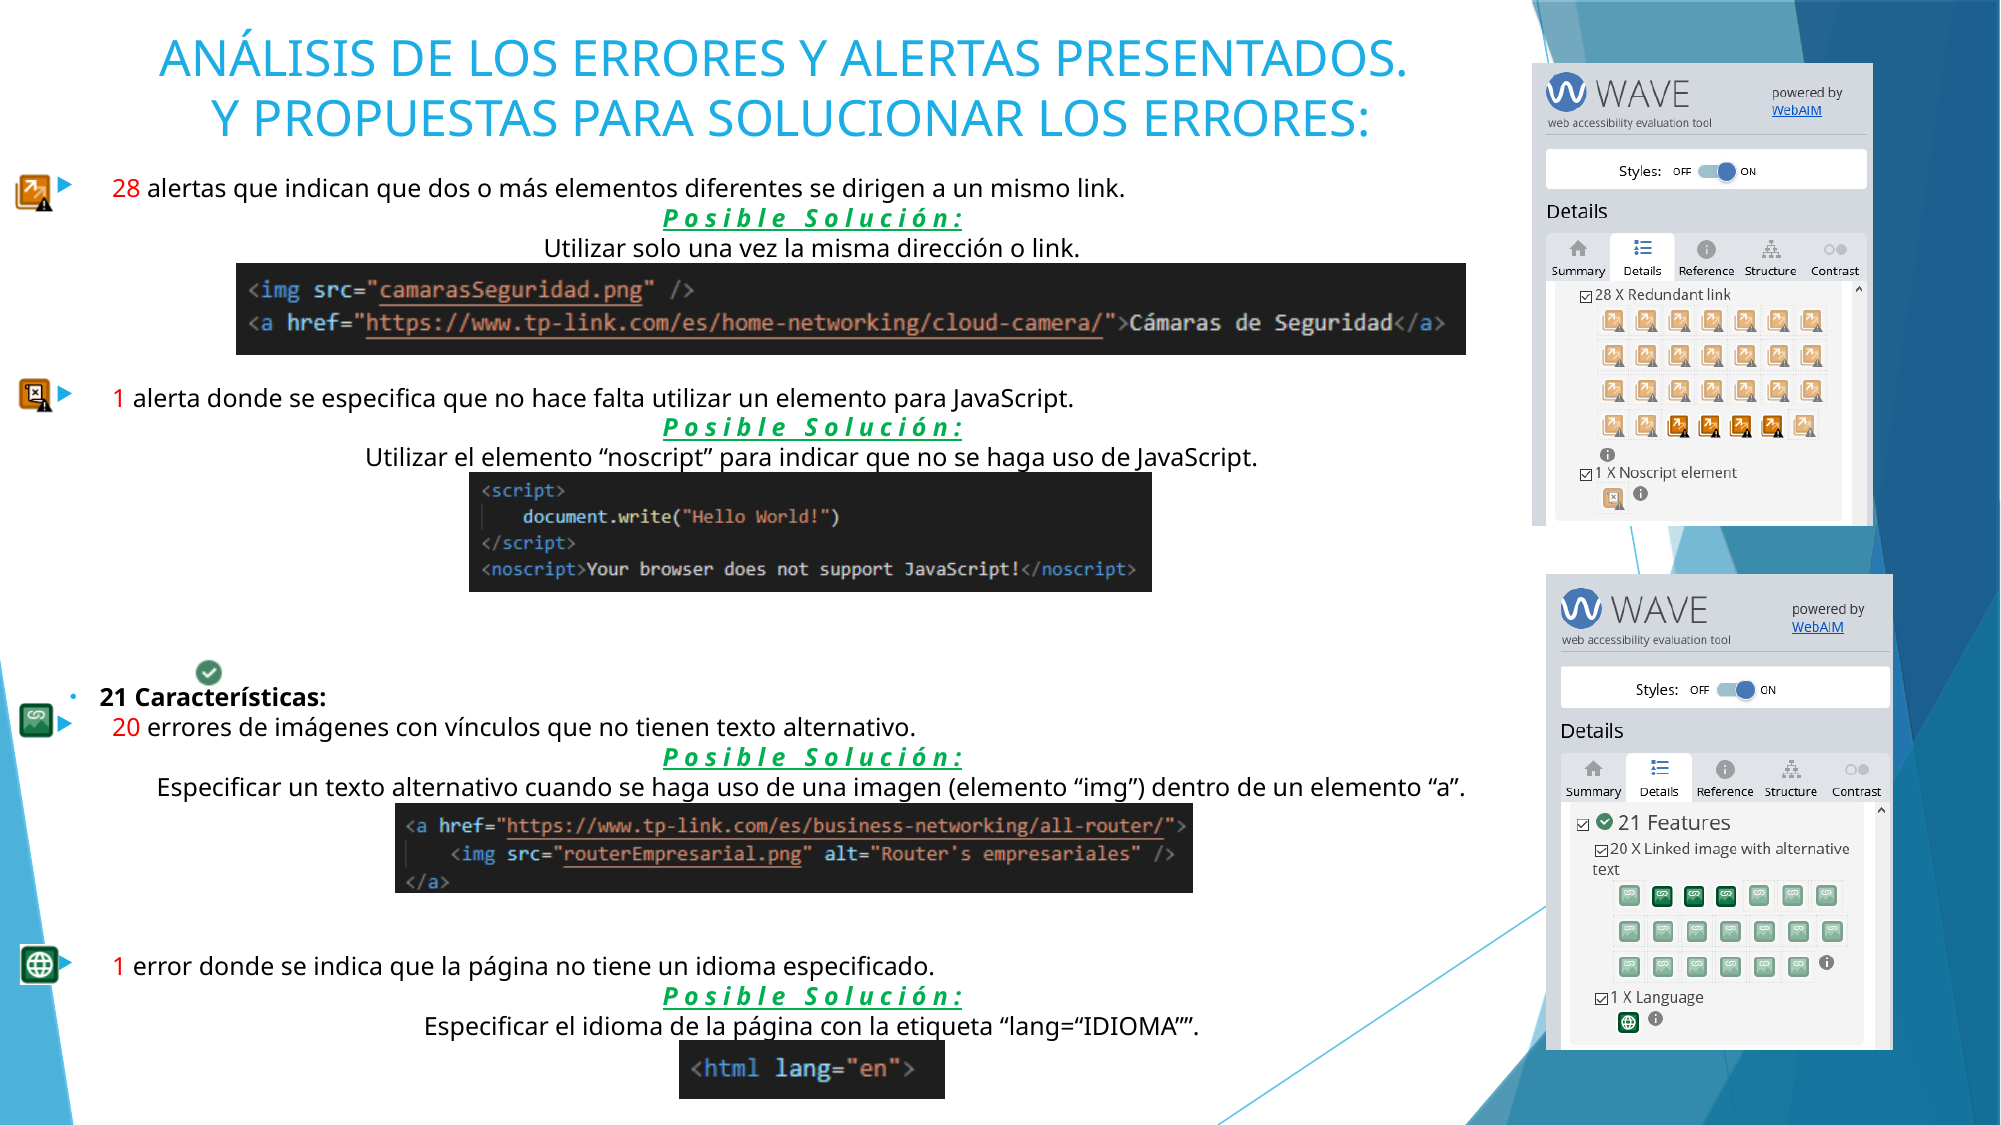

ANÁLISIS DE LOS ERRORES Y ALERTAS PRESENTADOS.
Y PROPUESTAS PARA SOLUCIONAR LOS ERRORES:
# 28 alertas que indican que dos o más elementos diferentes se dirigen a un mismo link.
Posible Solución:
Utilizar solo una vez la misma dirección o link.
1 alerta donde se especifica que no hace falta utilizar un elemento para JavaScript.
Posible Solución:
Utilizar el elemento “noscript” para indicar que no se haga uso de JavaScript.
21 Características:
20 errores de imágenes con vínculos que no tienen texto alternativo.
Posible Solución:
Especificar un texto alternativo cuando se haga uso de una imagen (elemento “img”) dentro de un elemento “a”.
1 error donde se indica que la página no tiene un idioma especificado.
Posible Solución:
Especificar el idioma de la página con la etiqueta “lang=“IDIOMA””.